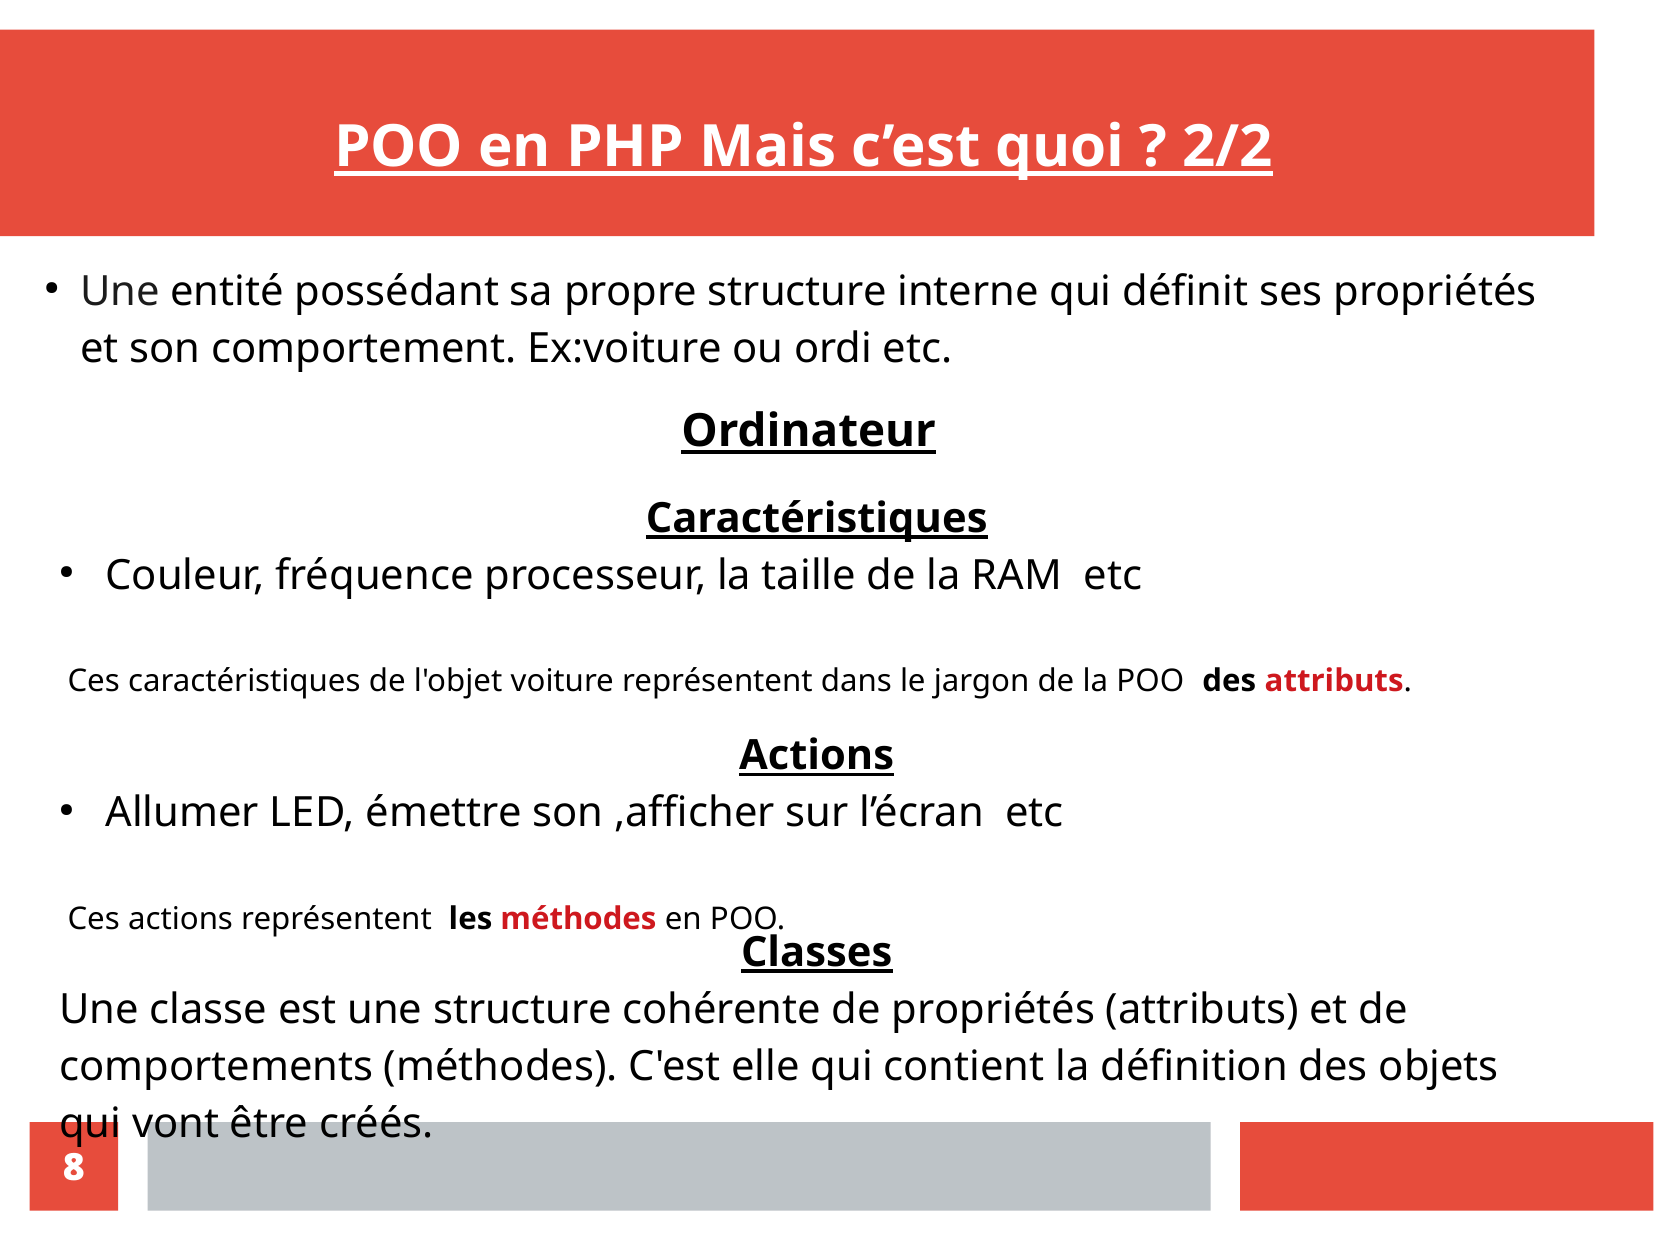

# POO en PHP Mais c’est quoi ? 2/2
Une entité possédant sa propre structure interne qui définit ses propriétés et son comportement. Ex:voiture ou ordi etc.
Ordinateur
Caractéristiques
 Couleur, fréquence processeur, la taille de la RAM etc
 Ces caractéristiques de l'objet voiture représentent dans le jargon de la POO  des attributs.
Actions
 Allumer LED, émettre son ,afficher sur l’écran etc
 Ces actions représentent les méthodes en POO.
Classes
Une classe est une structure cohérente de propriétés (attributs) et de comportements (méthodes). C'est elle qui contient la définition des objets qui vont être créés.
8